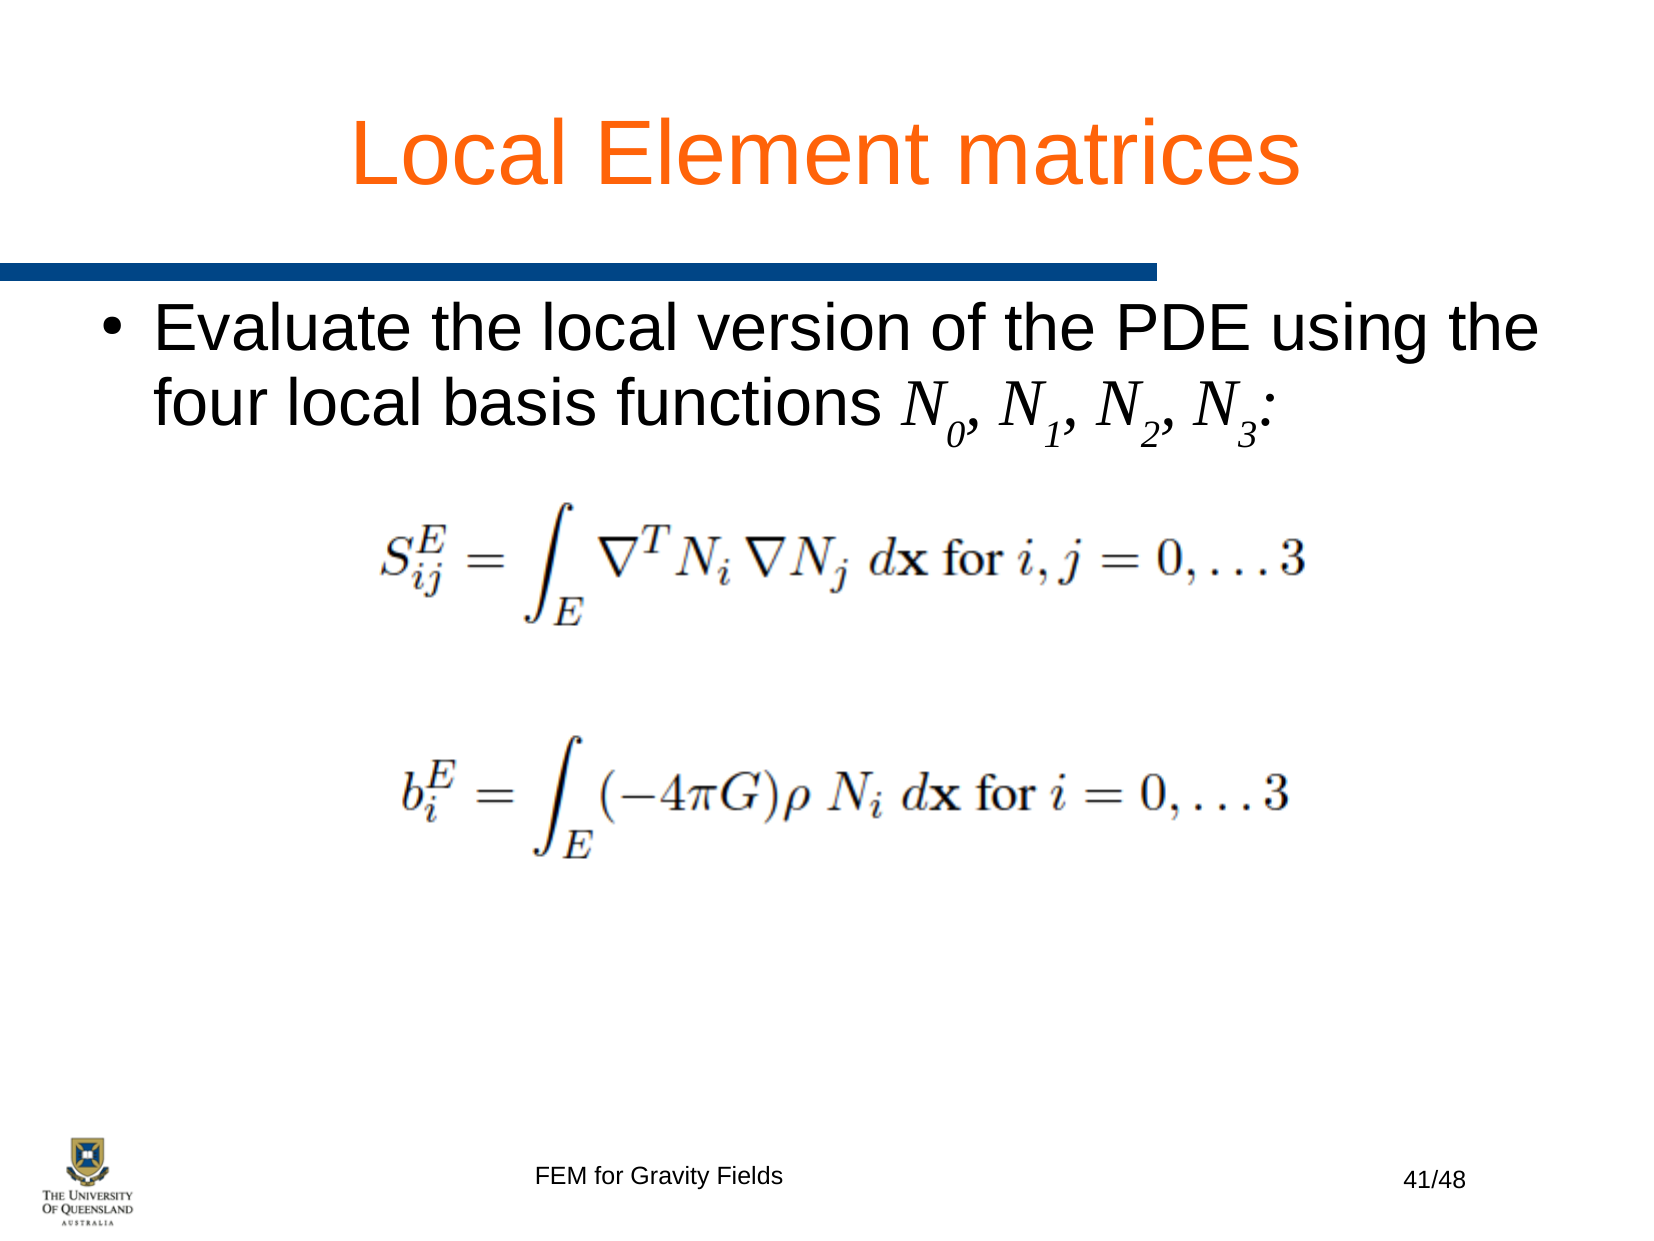

# Local Element matrices
Evaluate the local version of the PDE using the four local basis functions N0, N1, N2, N3: